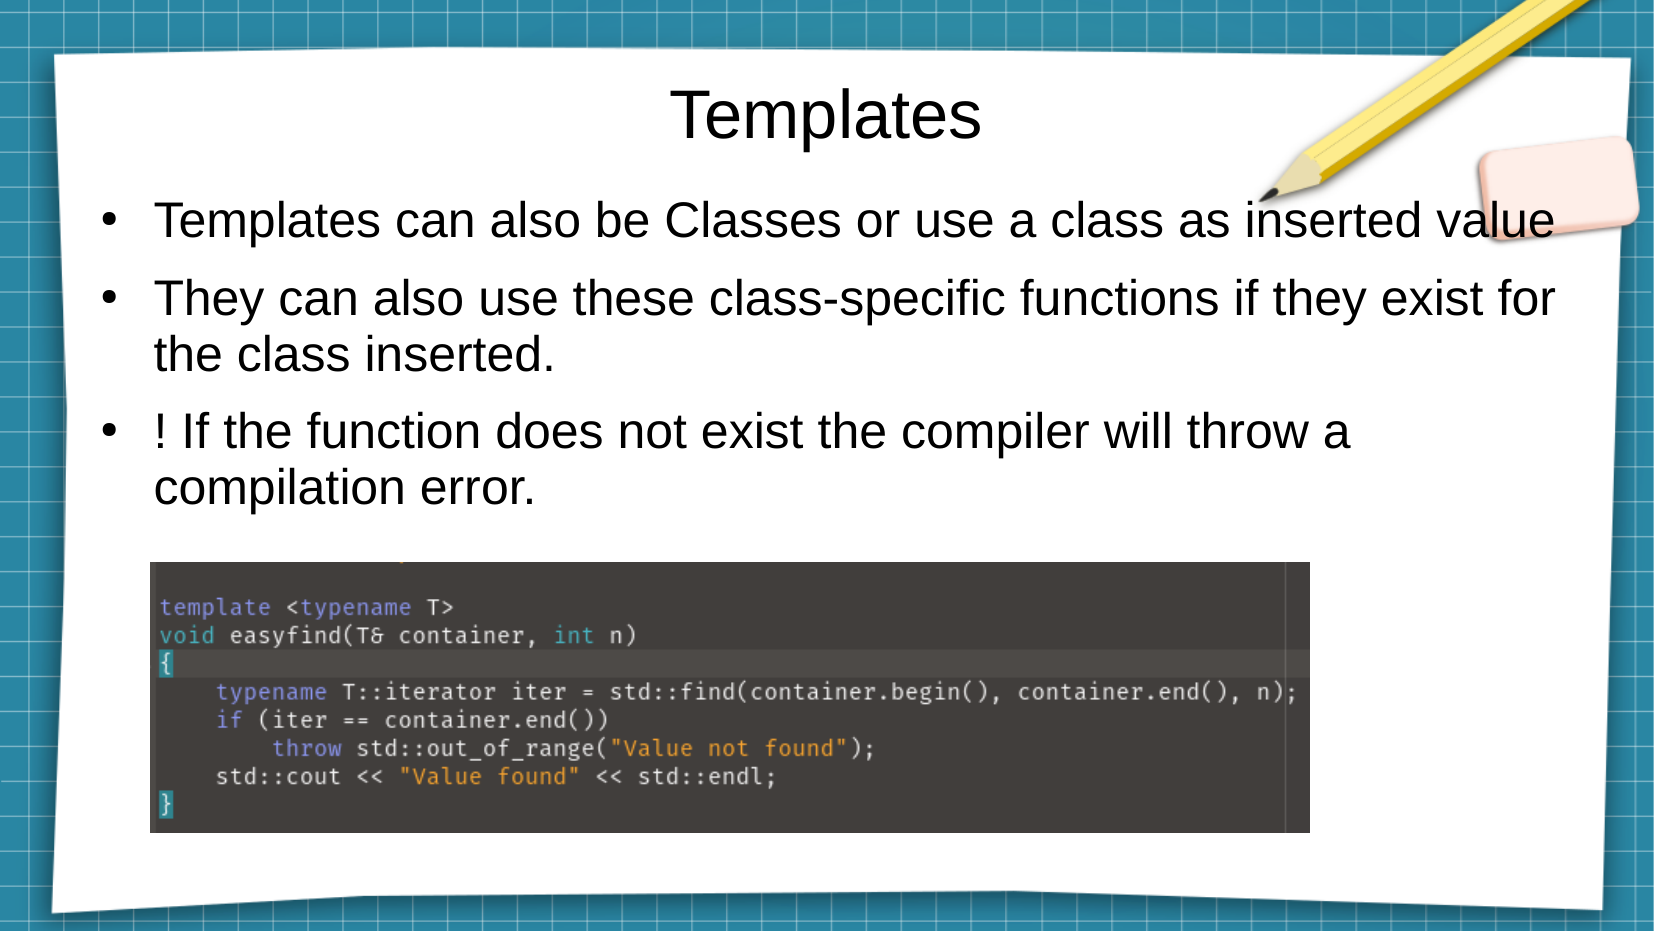

# Templates
Templates can also be Classes or use a class as inserted value
They can also use these class-specific functions if they exist for the class inserted.
! If the function does not exist the compiler will throw a compilation error.